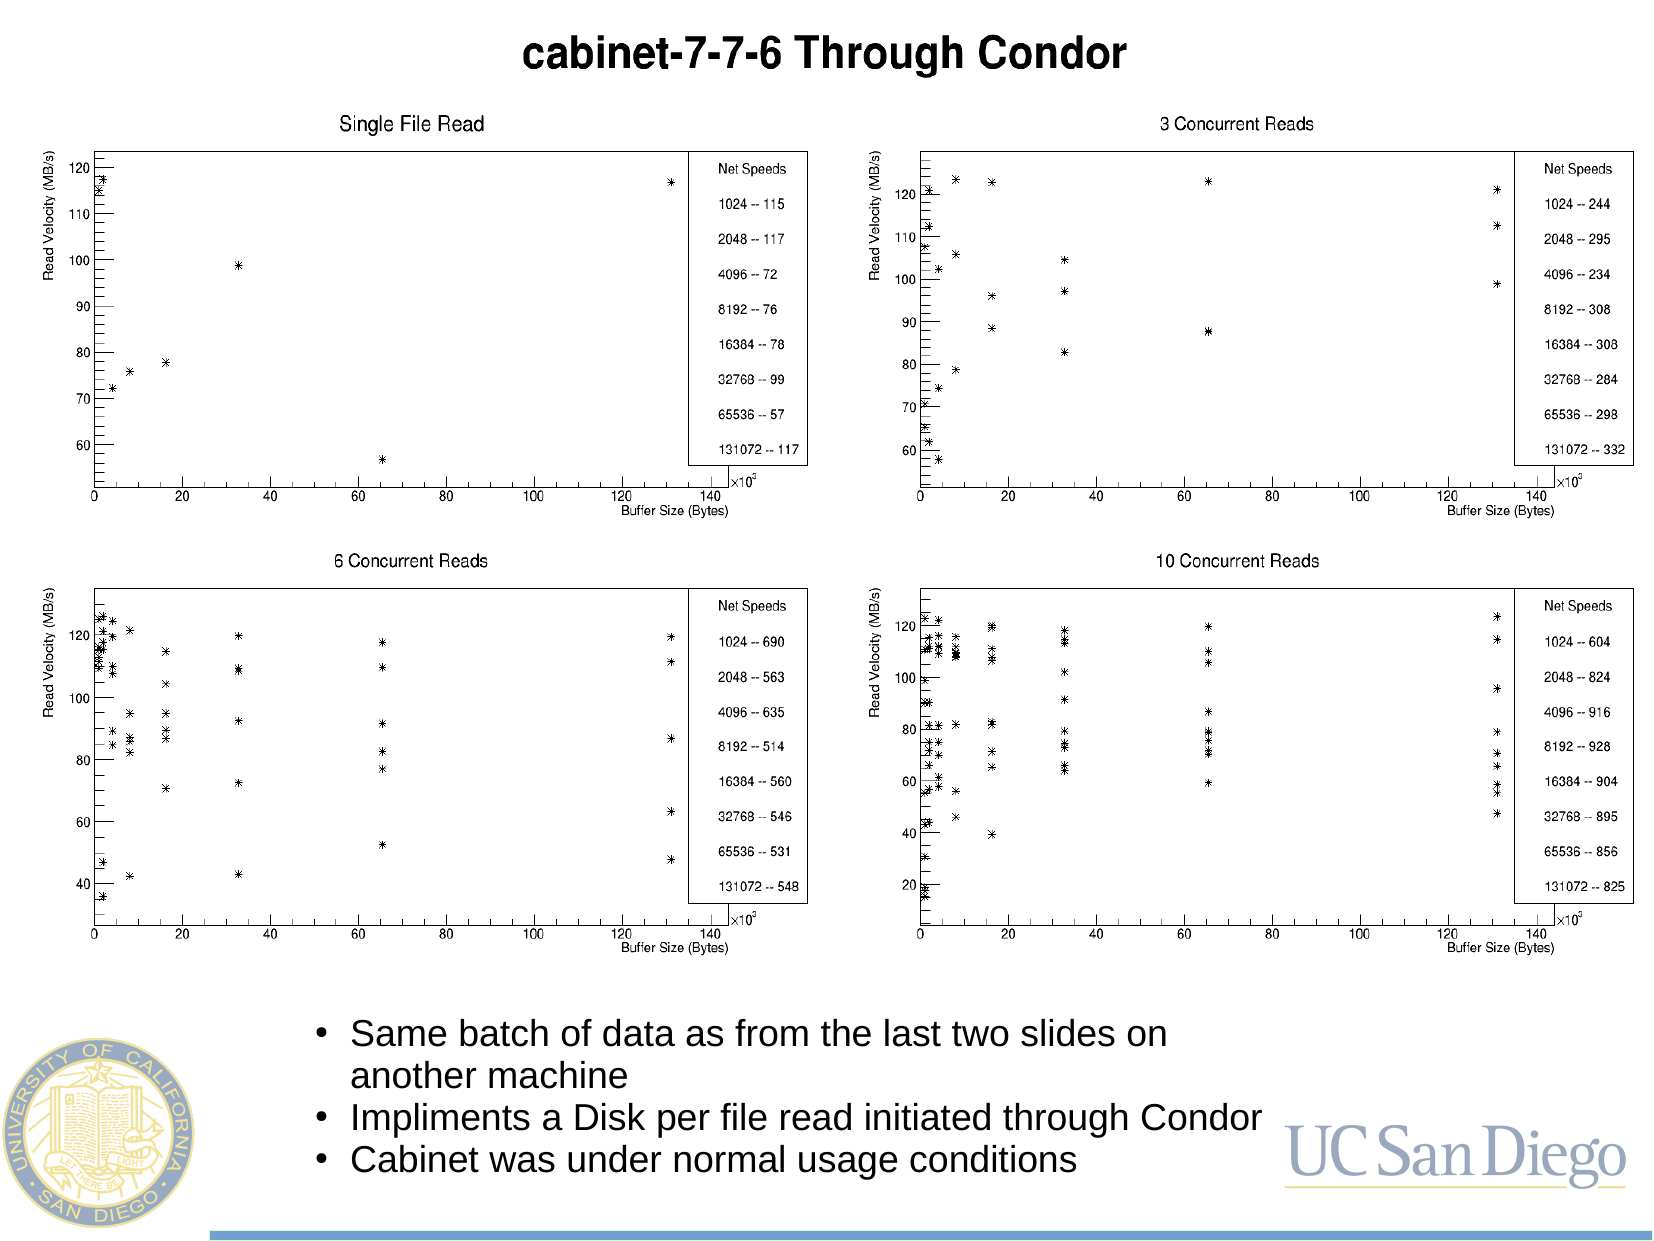

Same batch of data as from the last two slides on another machine
Impliments a Disk per file read initiated through Condor
Cabinet was under normal usage conditions